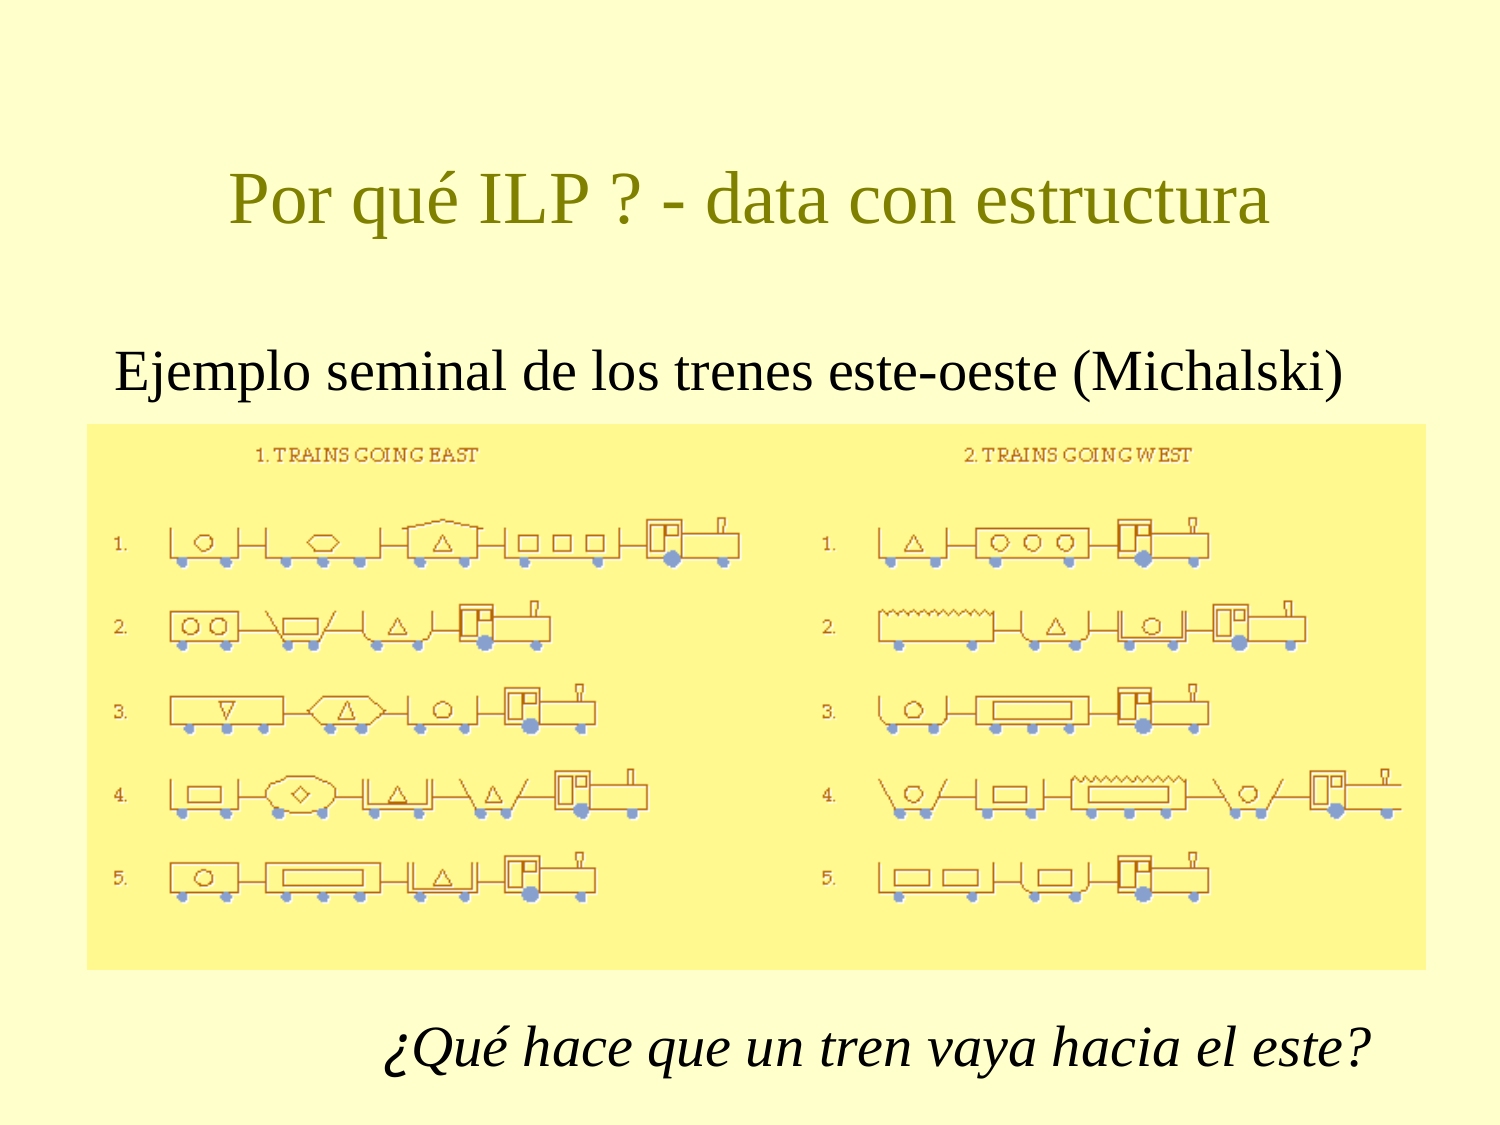

# Por qué ILP ? - data con estructura
Ejemplo seminal de los trenes este-oeste (Michalski)
¿Qué hace que un tren vaya hacia el este?